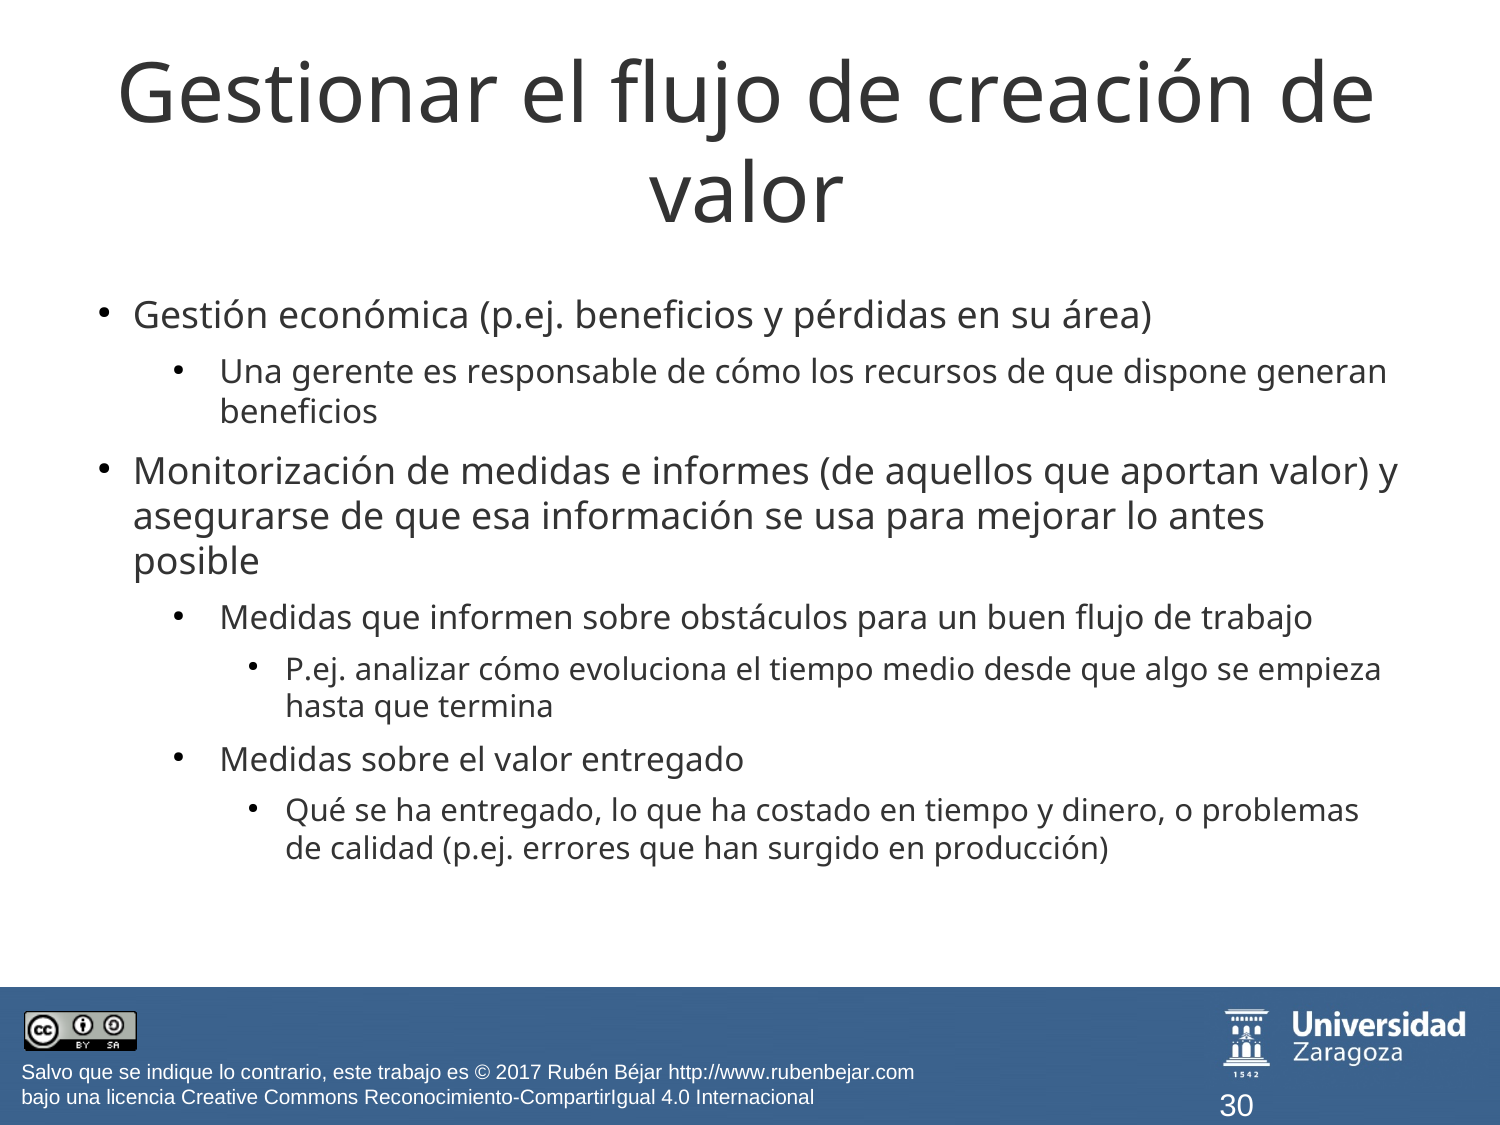

# Gestionar el flujo de creación de valor
Gestión económica (p.ej. beneficios y pérdidas en su área)
Una gerente es responsable de cómo los recursos de que dispone generan beneficios
Monitorización de medidas e informes (de aquellos que aportan valor) y asegurarse de que esa información se usa para mejorar lo antes posible
Medidas que informen sobre obstáculos para un buen flujo de trabajo
P.ej. analizar cómo evoluciona el tiempo medio desde que algo se empieza hasta que termina
Medidas sobre el valor entregado
Qué se ha entregado, lo que ha costado en tiempo y dinero, o problemas de calidad (p.ej. errores que han surgido en producción)